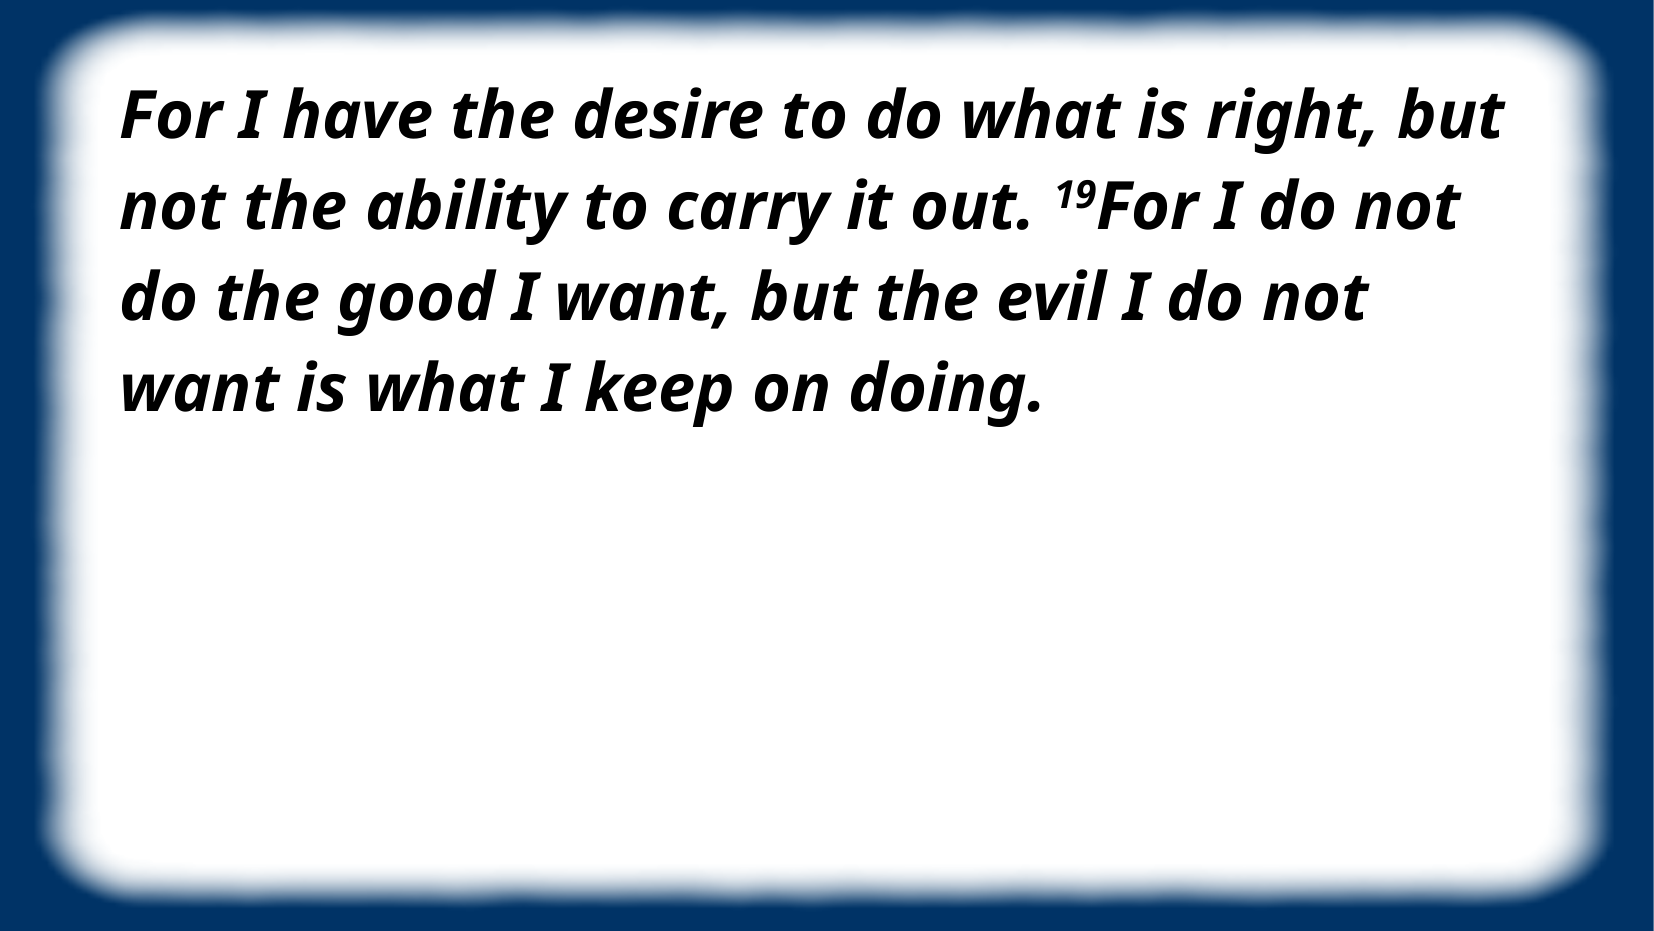

For I have the desire to do what is right, but not the ability to carry it out. 19For I do not do the good I want, but the evil I do not want is what I keep on doing.